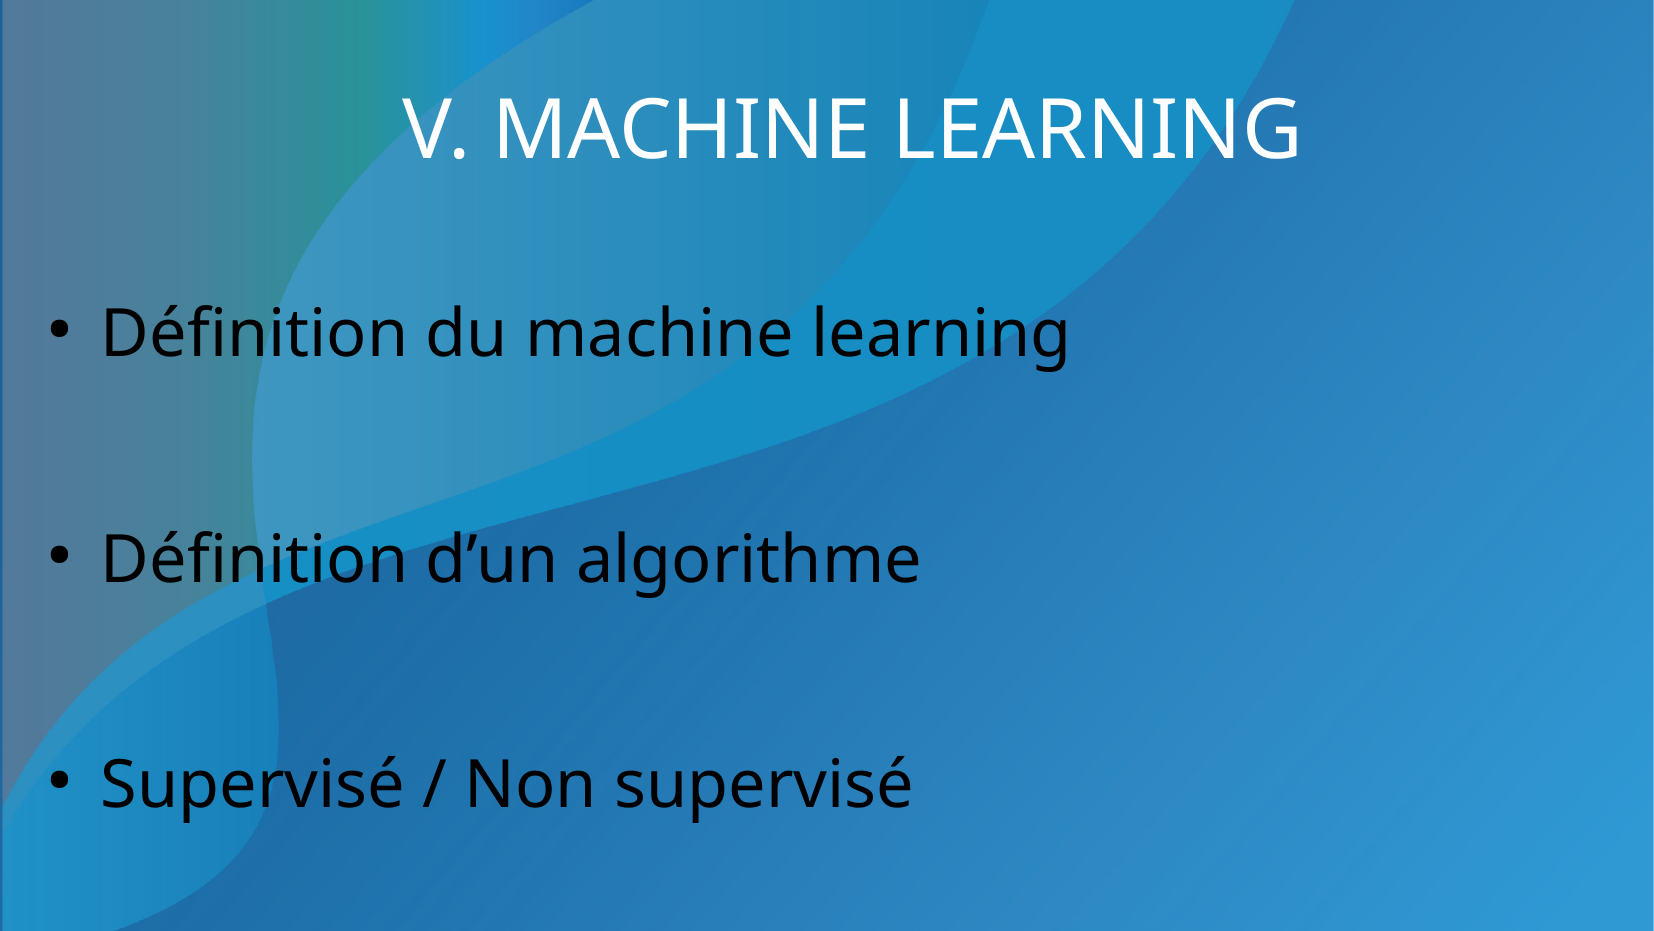

# V. MACHINE LEARNING
Définition du machine learning
Définition d’un algorithme
Supervisé / Non supervisé